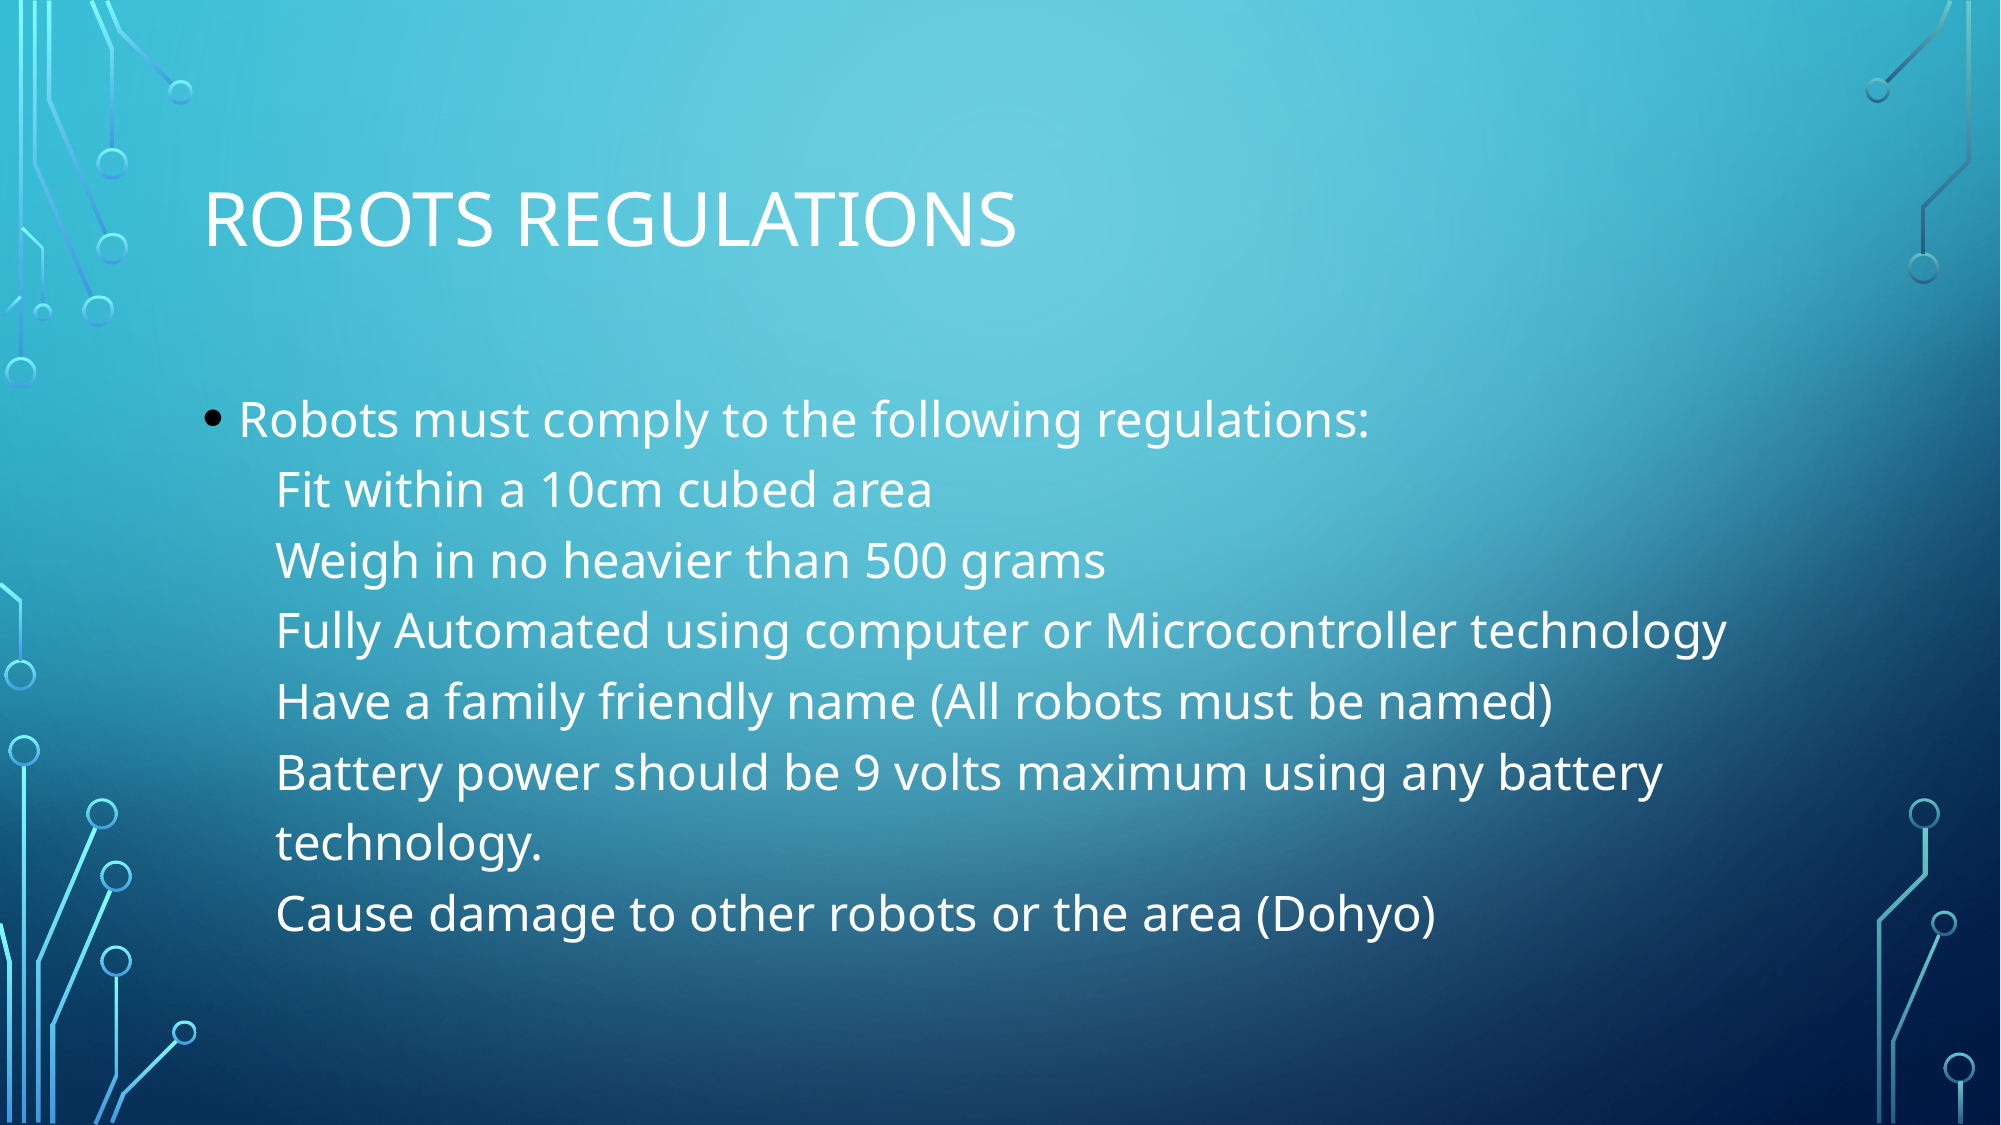

# Robots Regulations
Robots must comply to the following regulations:
Fit within a 10cm cubed area
Weigh in no heavier than 500 grams
Fully Automated using computer or Microcontroller technology
Have a family friendly name (All robots must be named)
Battery power should be 9 volts maximum using any battery technology.
Cause damage to other robots or the area (Dohyo)